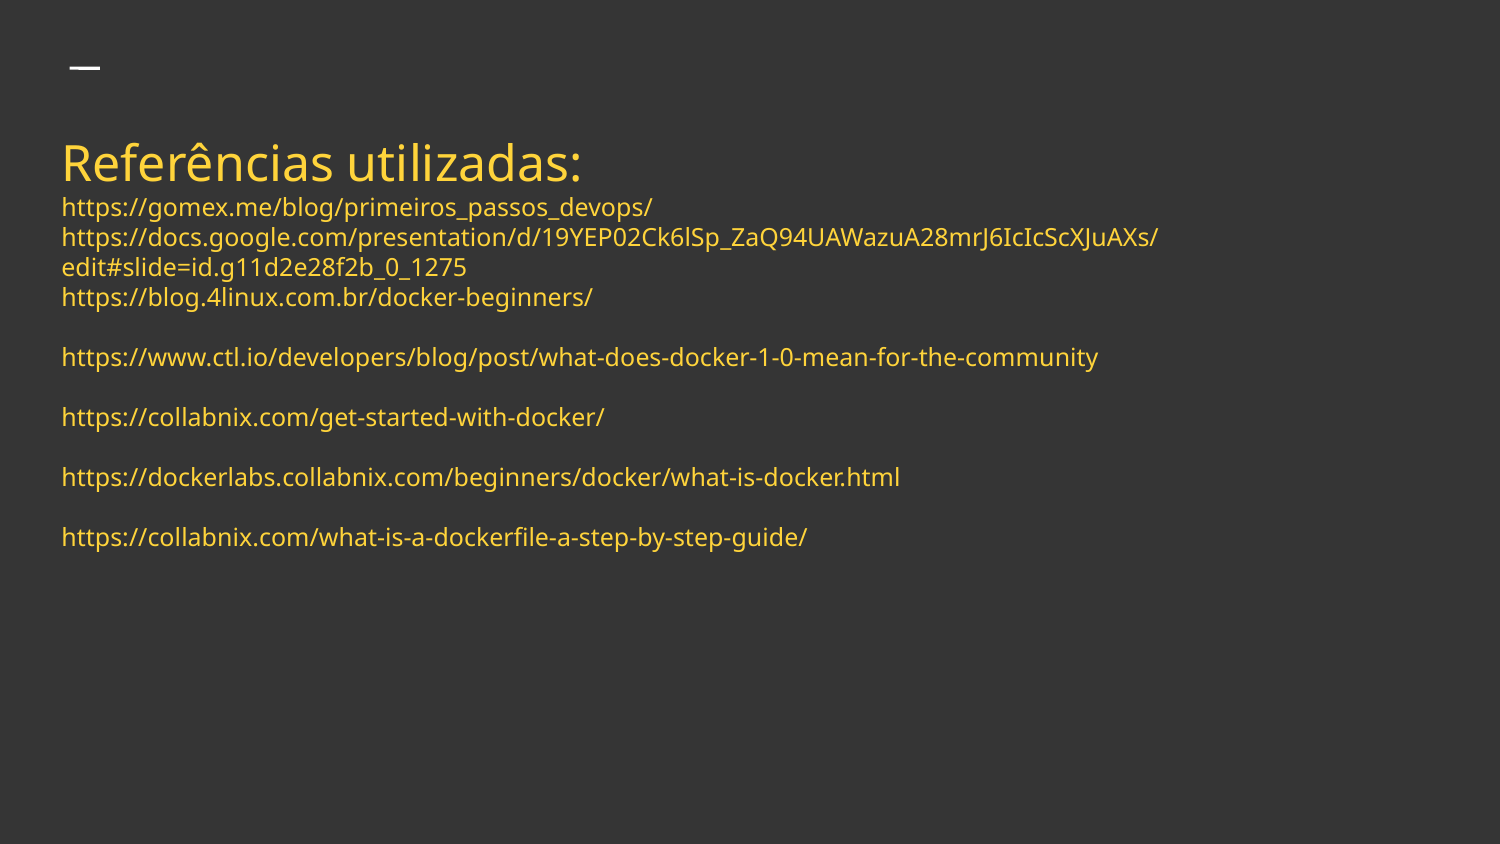

# Referências utilizadas: https://gomex.me/blog/primeiros_passos_devops/ https://docs.google.com/presentation/d/19YEP02Ck6lSp_ZaQ94UAWazuA28mrJ6IcIcScXJuAXs/edit#slide=id.g11d2e28f2b_0_1275 https://blog.4linux.com.br/docker-beginners/ https://www.ctl.io/developers/blog/post/what-does-docker-1-0-mean-for-the-community https://collabnix.com/get-started-with-docker/ https://dockerlabs.collabnix.com/beginners/docker/what-is-docker.html https://collabnix.com/what-is-a-dockerfile-a-step-by-step-guide/